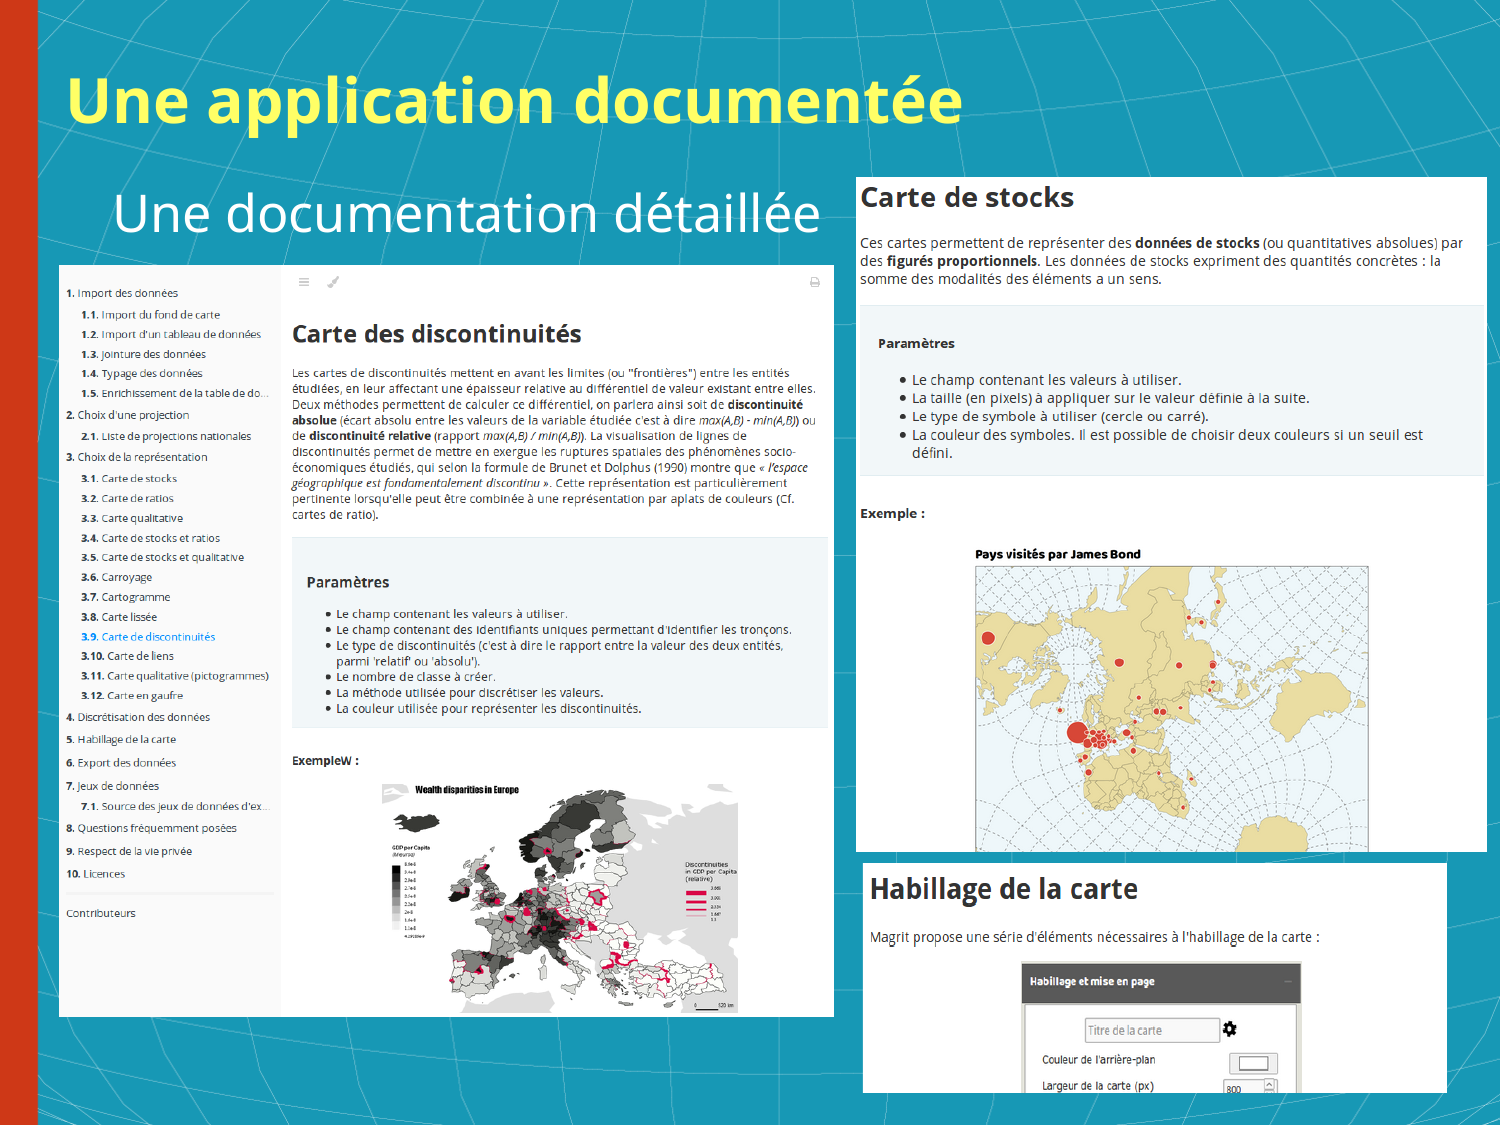

# Une application documentée
Une documentation détaillée